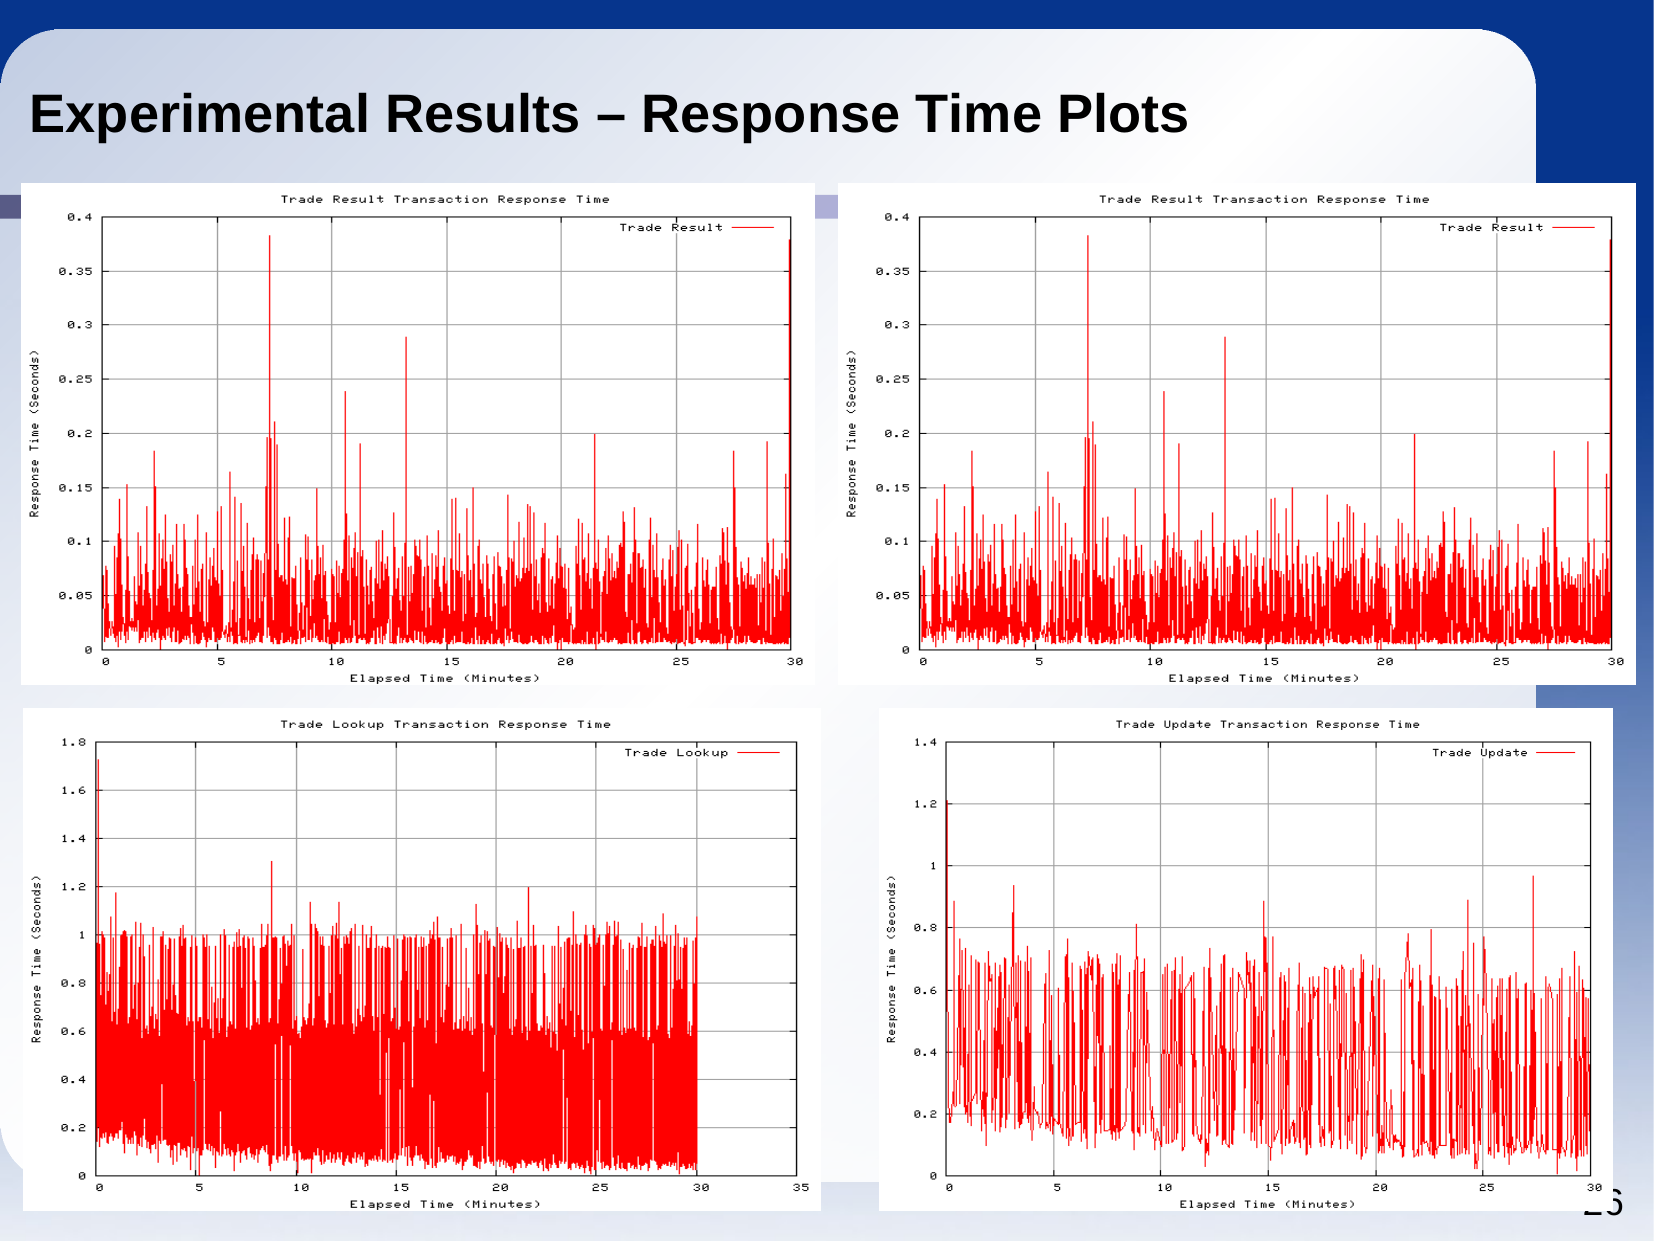

# Experimental Results – Response Time Plots
26